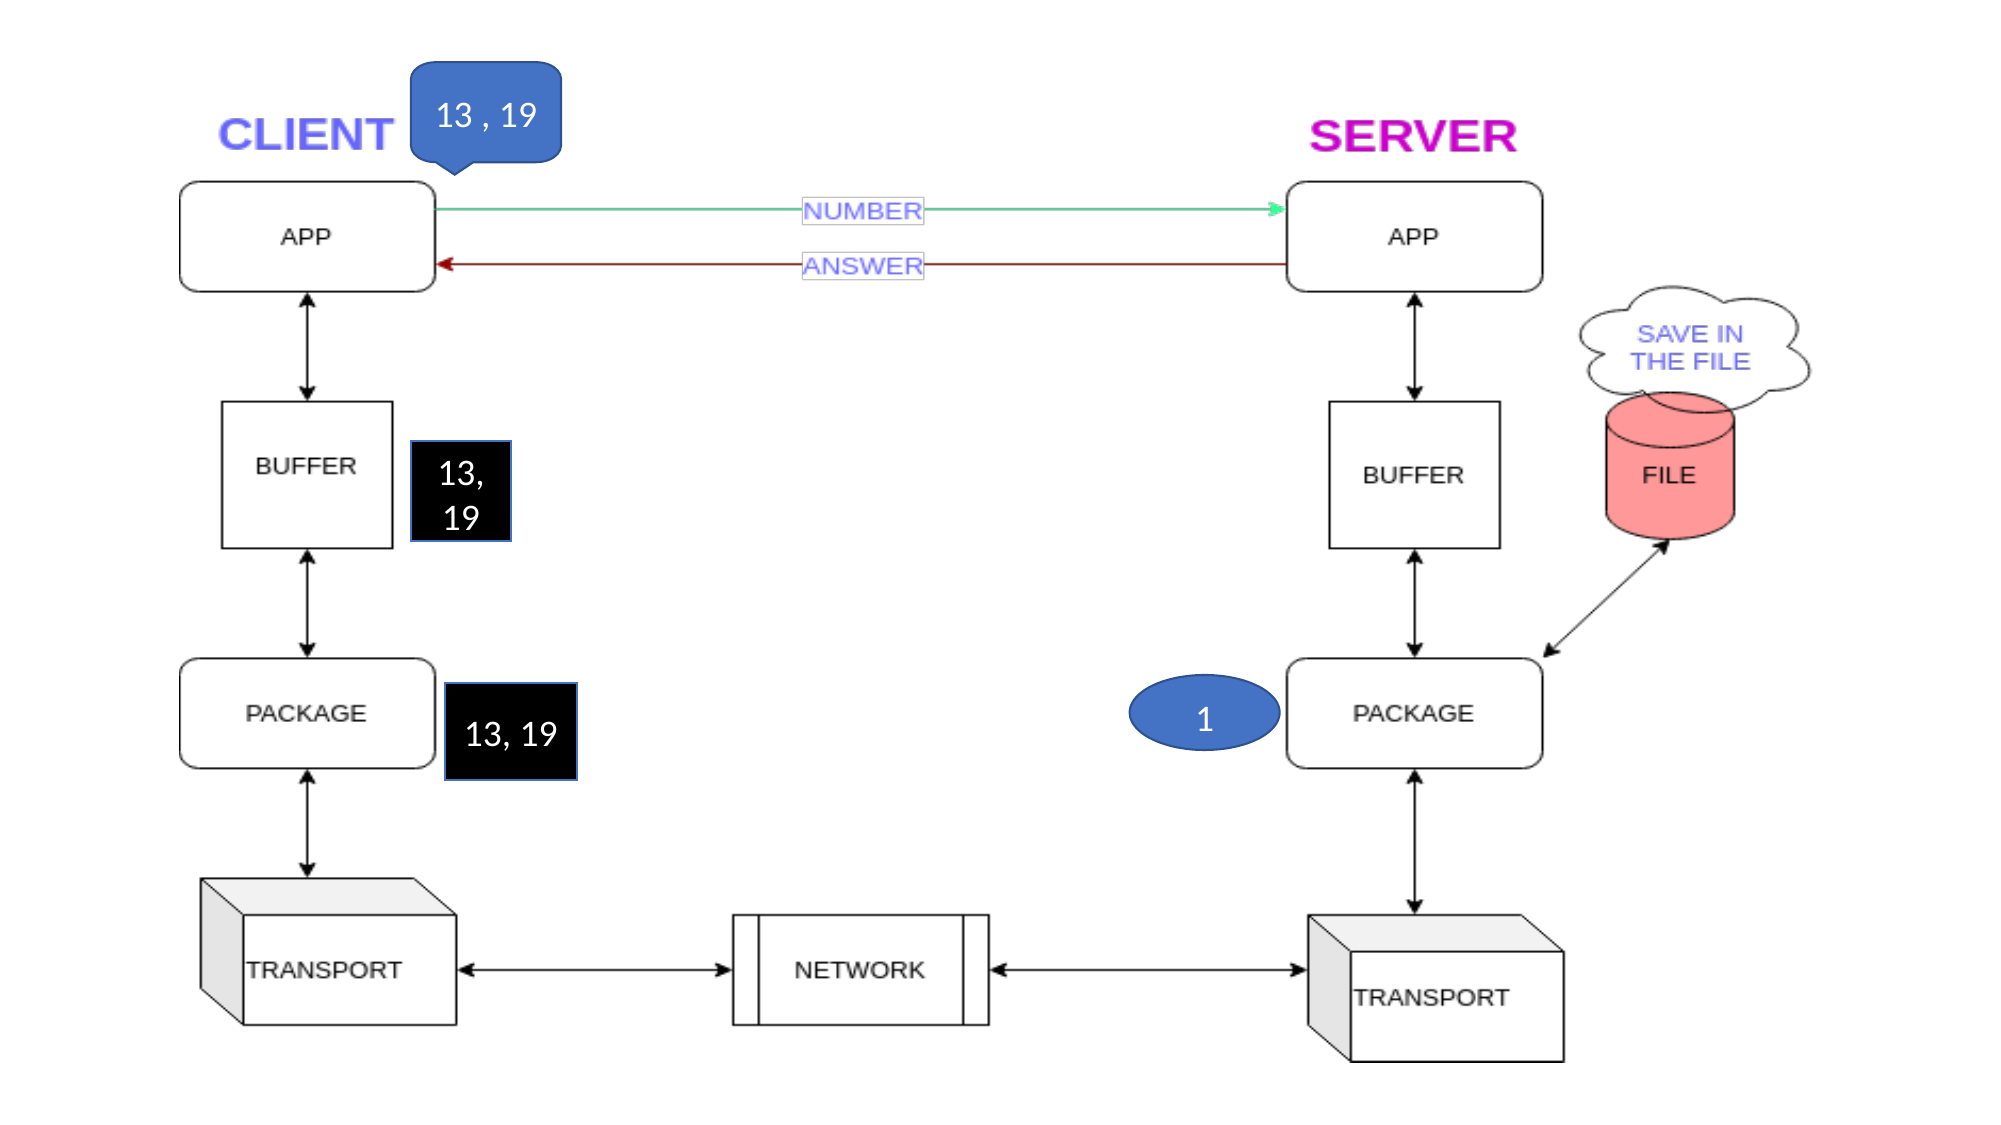

13 , 19
13, 19
1
13, 19